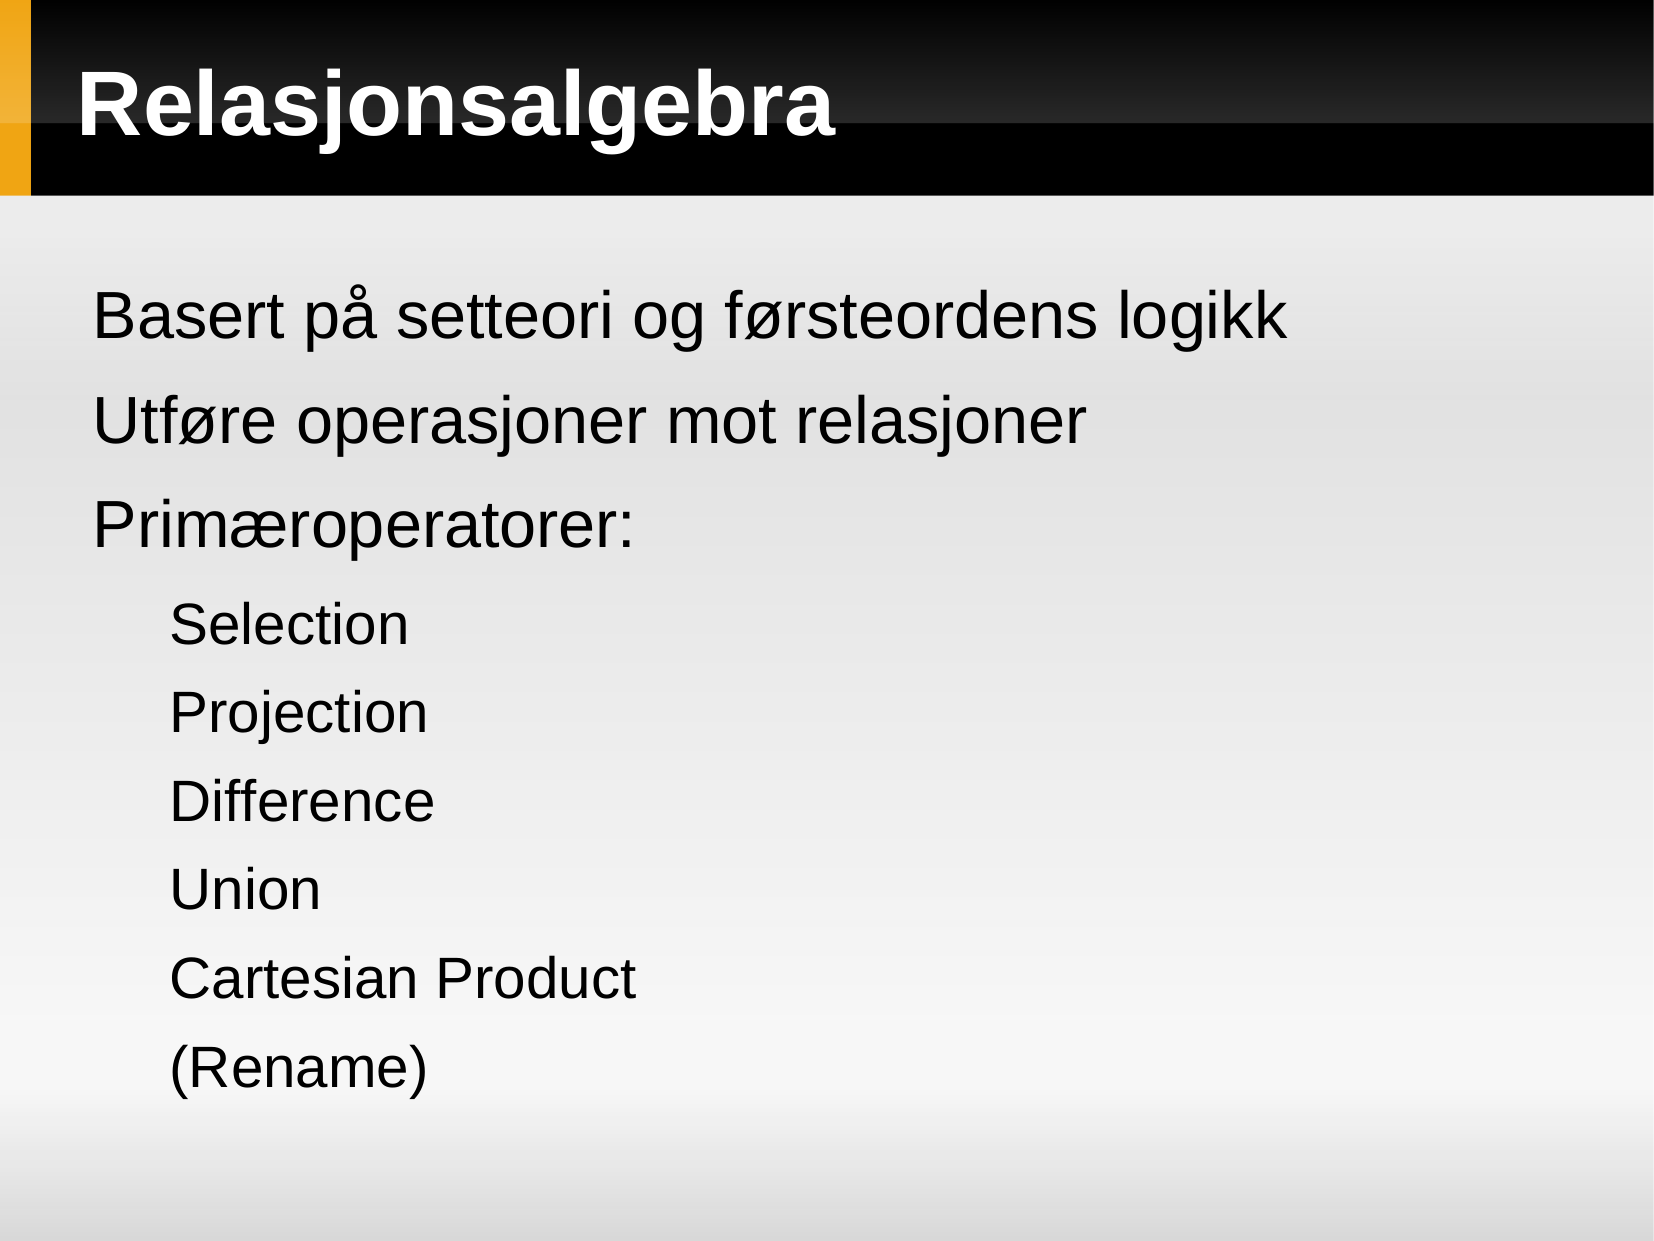

# Relasjonsalgebra
Basert på setteori og førsteordens logikk
Utføre operasjoner mot relasjoner
Primæroperatorer:
Selection
Projection
Difference
Union
Cartesian Product
(Rename)